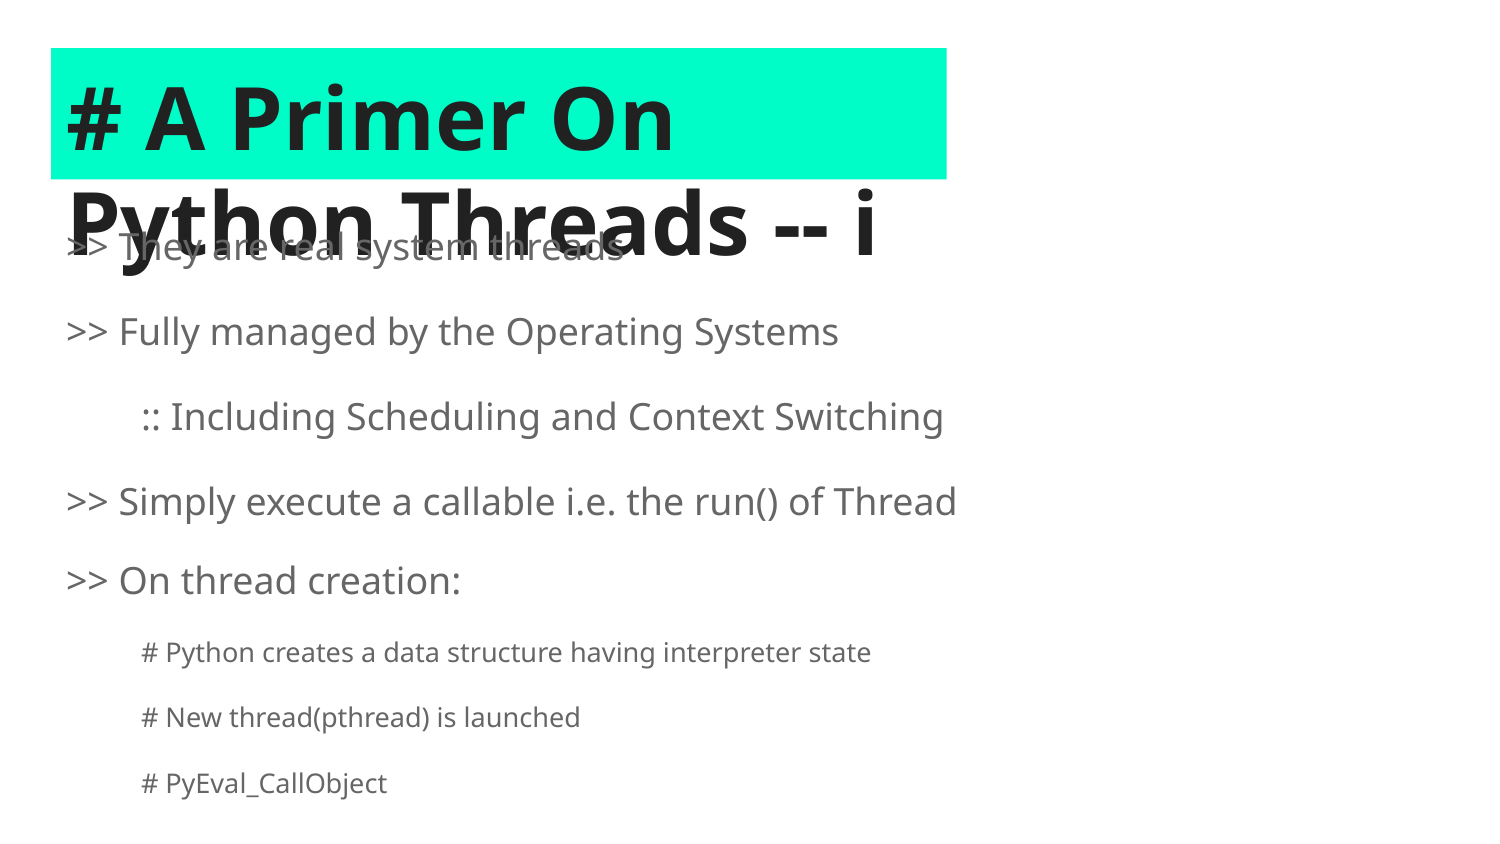

# # A Primer On Python Threads -- i
>> They are real system threads
>> Fully managed by the Operating Systems
:: Including Scheduling and Context Switching
>> Simply execute a callable i.e. the run() of Thread
>> On thread creation:
# Python creates a data structure having interpreter state
# New thread(pthread) is launched
# PyEval_CallObject